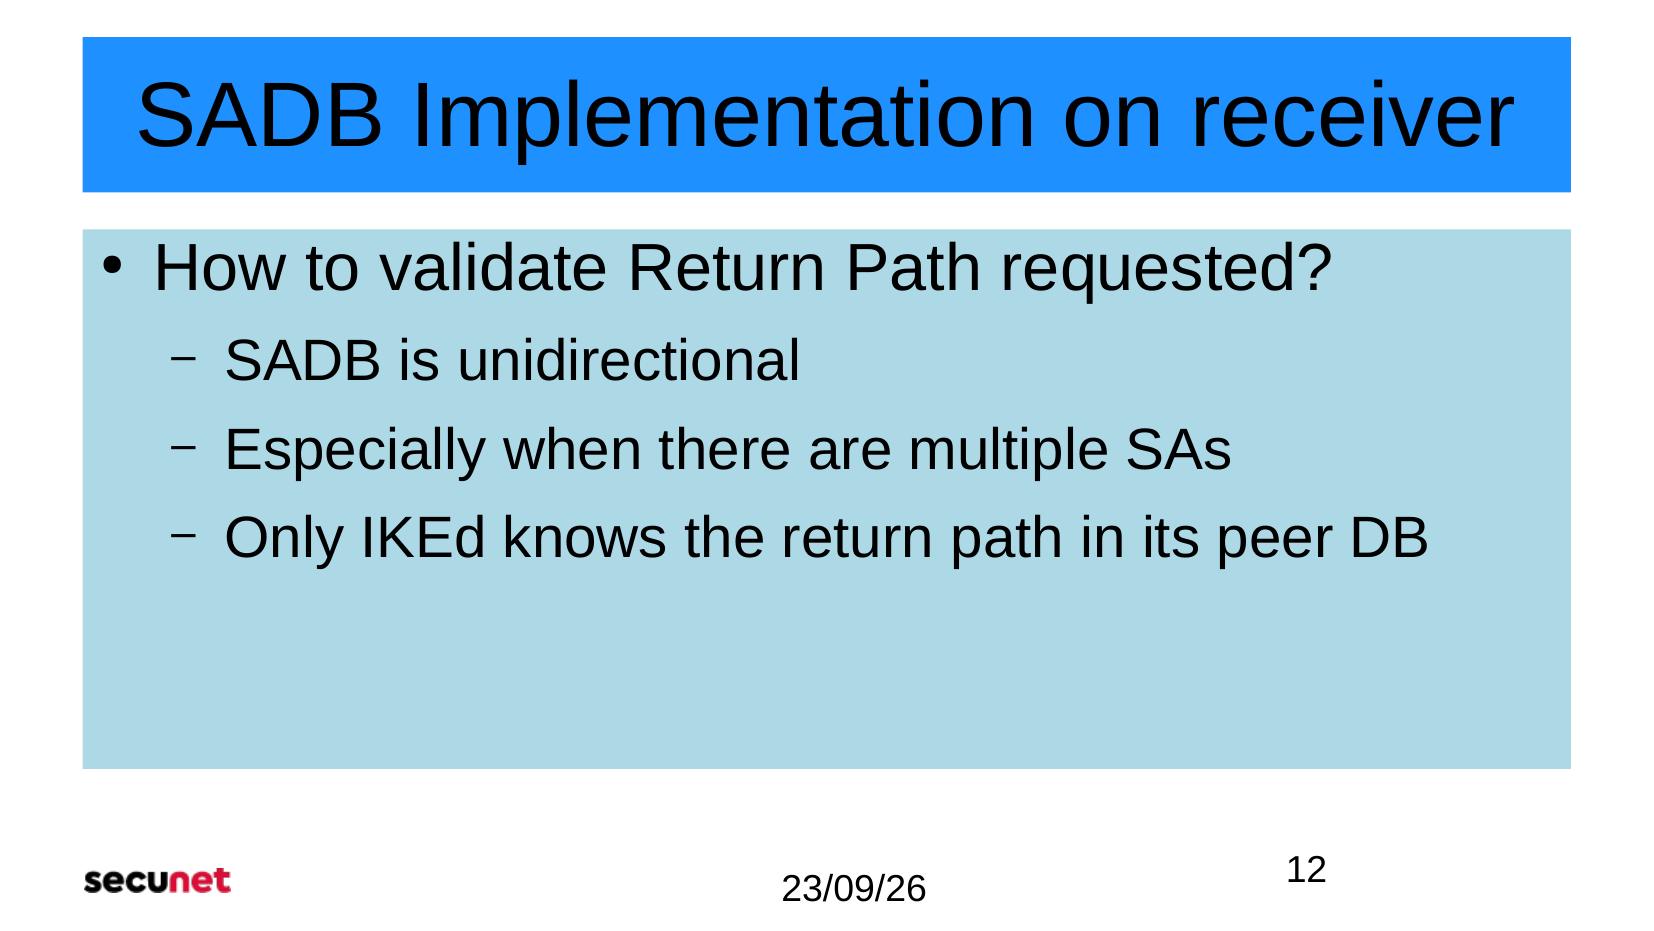

# SADB Implementation on receiver
How to validate Return Path requested?
SADB is unidirectional
Especially when there are multiple SAs
Only IKEd knows the return path in its peer DB